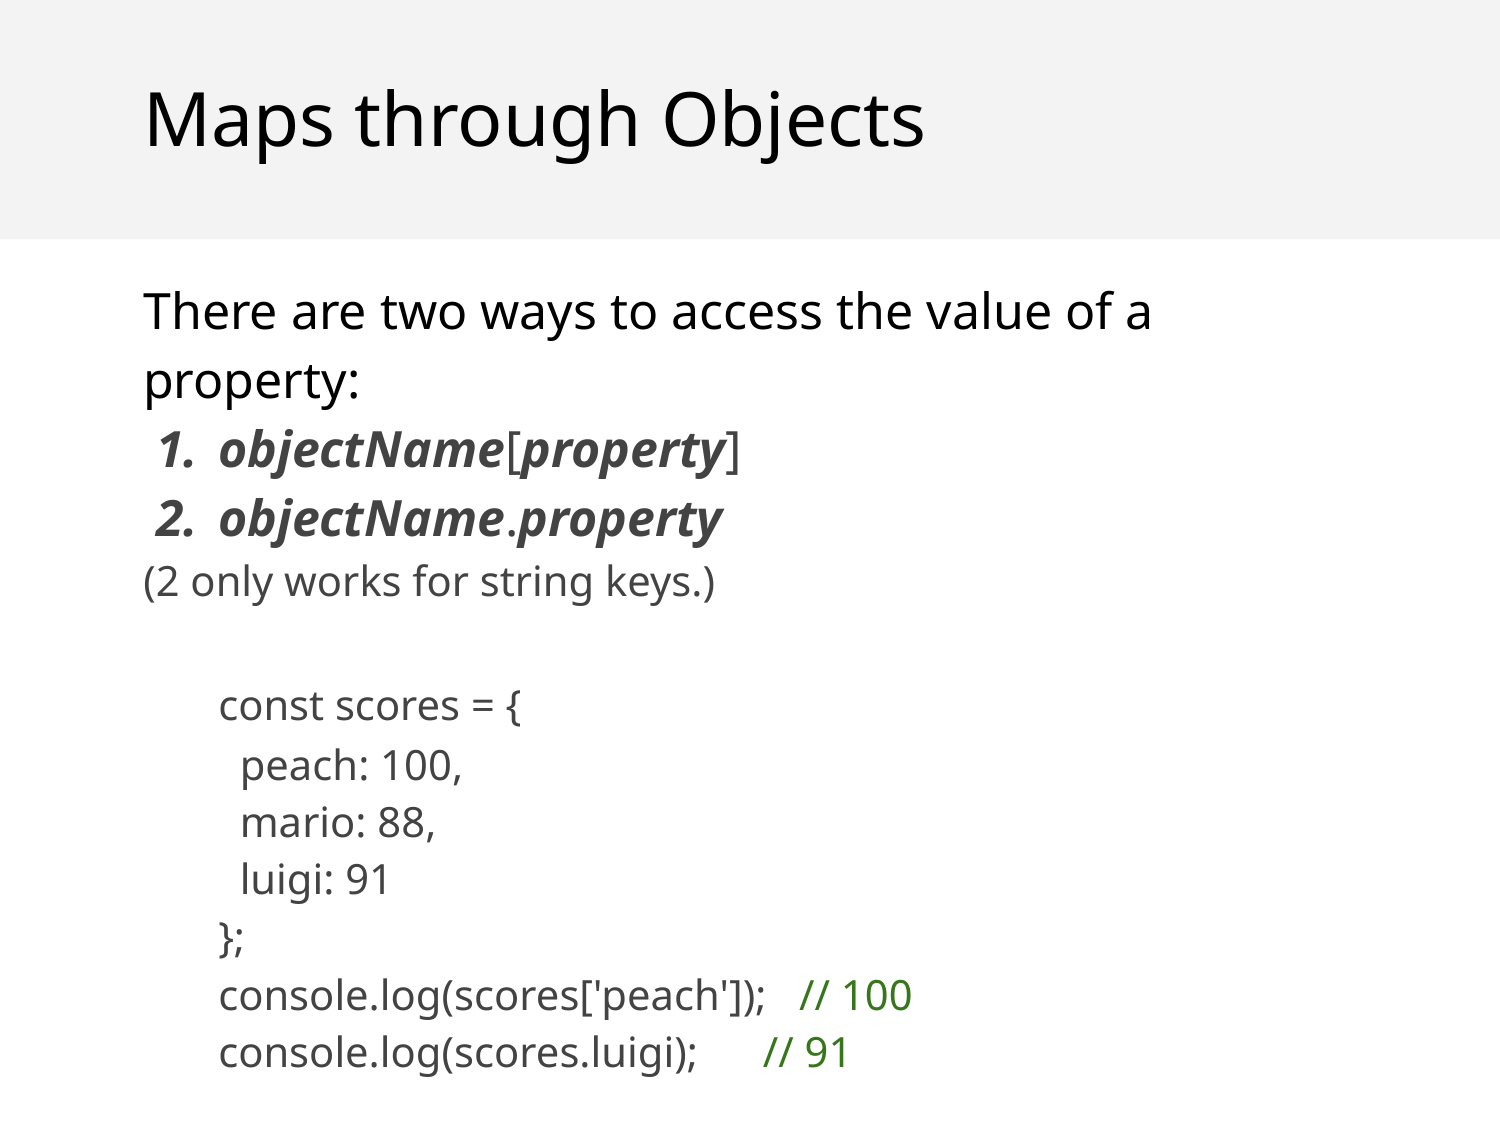

# Maps through Objects
There are two ways to access the value of a property:
objectName[property]
objectName.property
(2 only works for string keys.)
	const scores = {
 peach: 100,
 mario: 88,
 luigi: 91
};
console.log(scores['peach']); // 100
console.log(scores.luigi); // 91